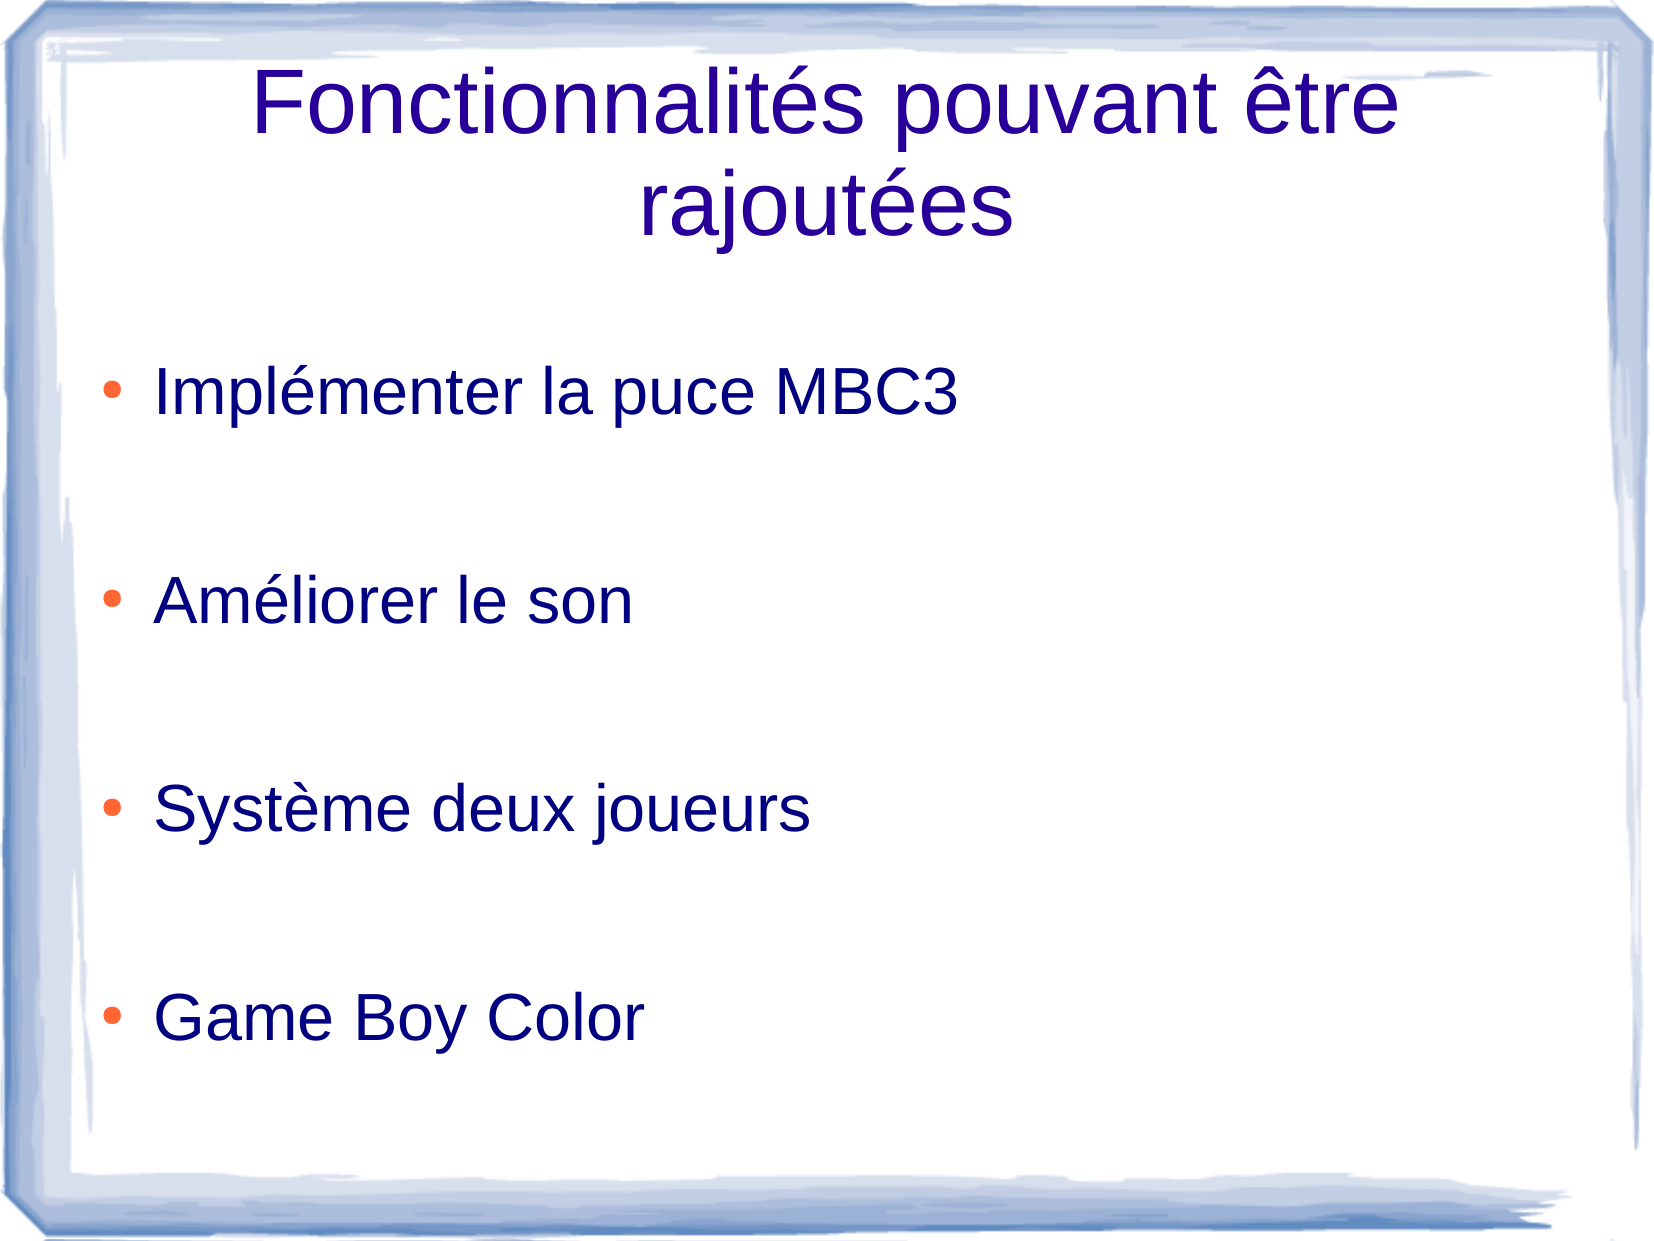

# Fonctionnalités pouvant être rajoutées
Implémenter la puce MBC3
Améliorer le son
Système deux joueurs
Game Boy Color